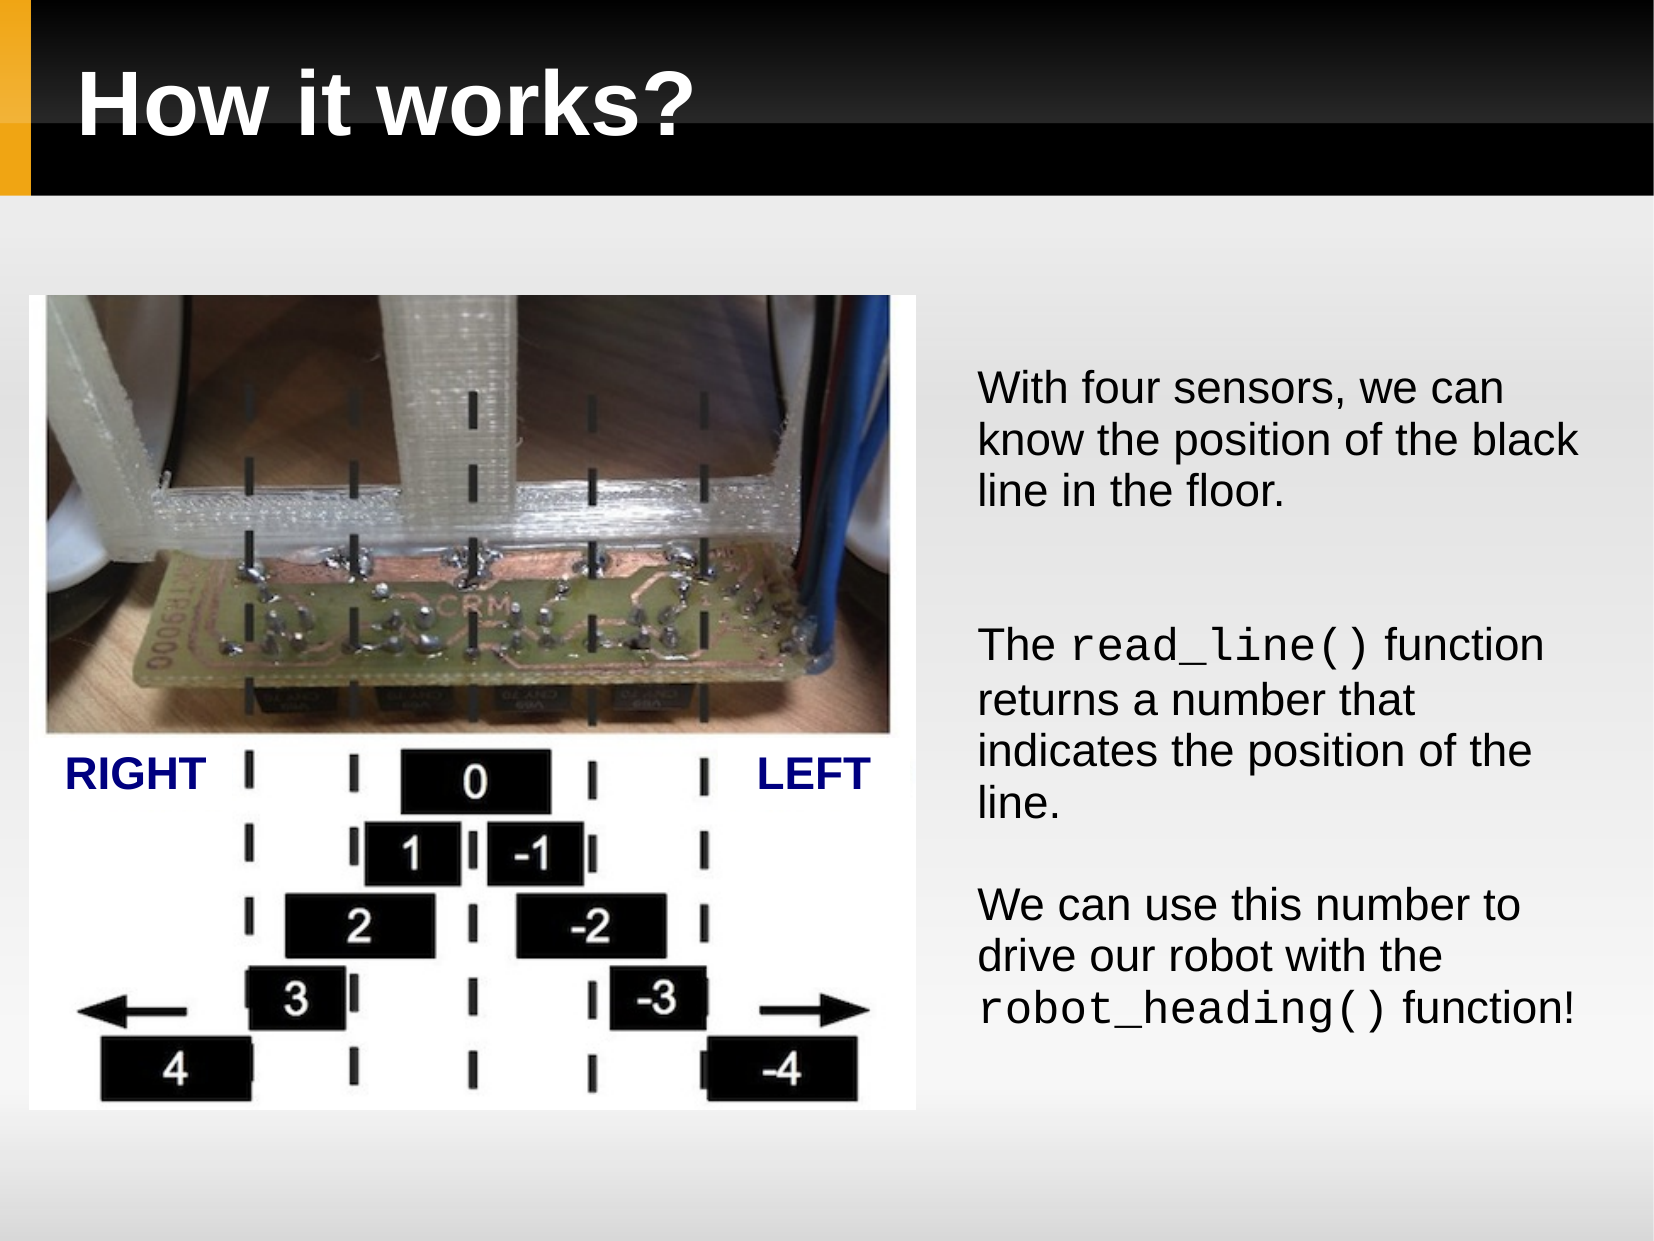

# How it works?
RIGHT
LEFT
With four sensors, we can know the position of the black line in the floor.
The read_line() function returns a number that indicates the position of the line.
We can use this number to drive our robot with the robot_heading() function!